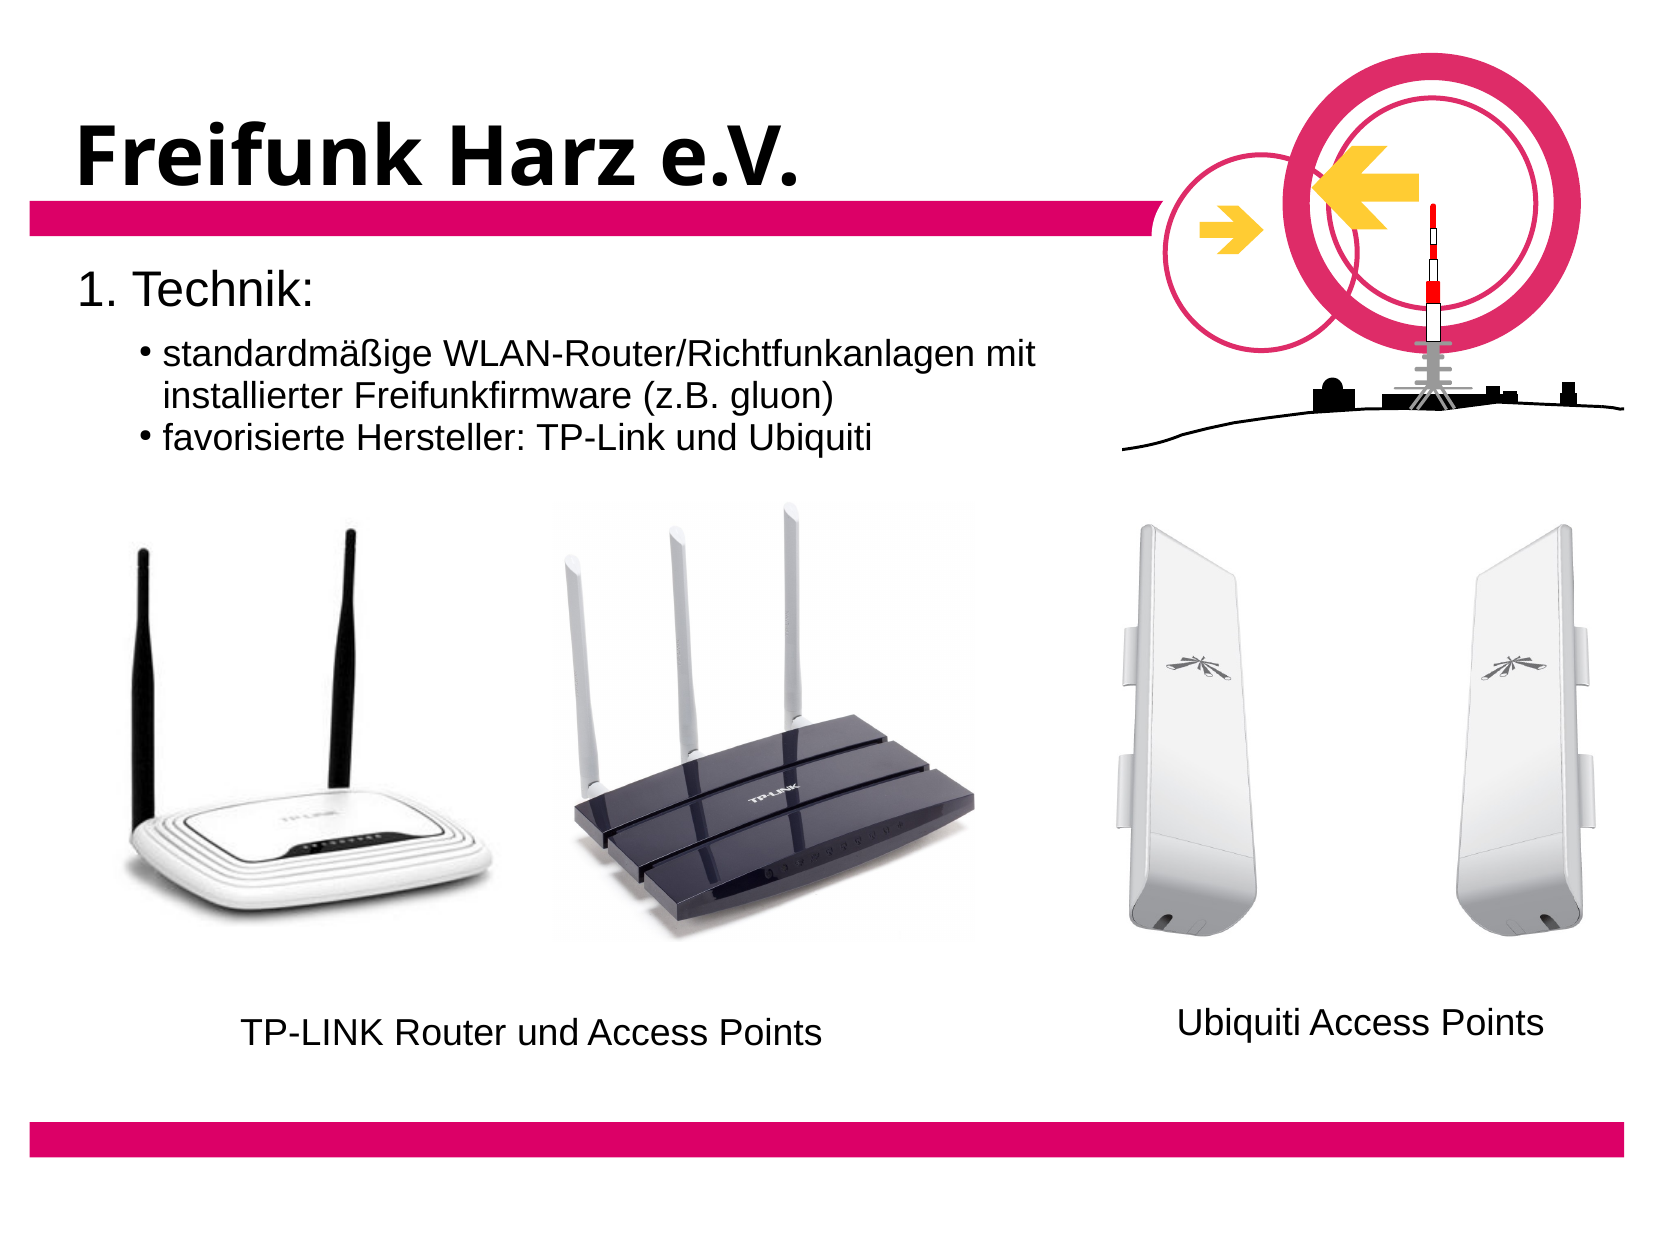

# 1. Technik:
 standardmäßige WLAN-Router/Richtfunkanlagen mit installierter Freifunkfirmware (z.B. gluon)
 favorisierte Hersteller: TP-Link und Ubiquiti
Ubiquiti Access Points
TP-LINK Router und Access Points